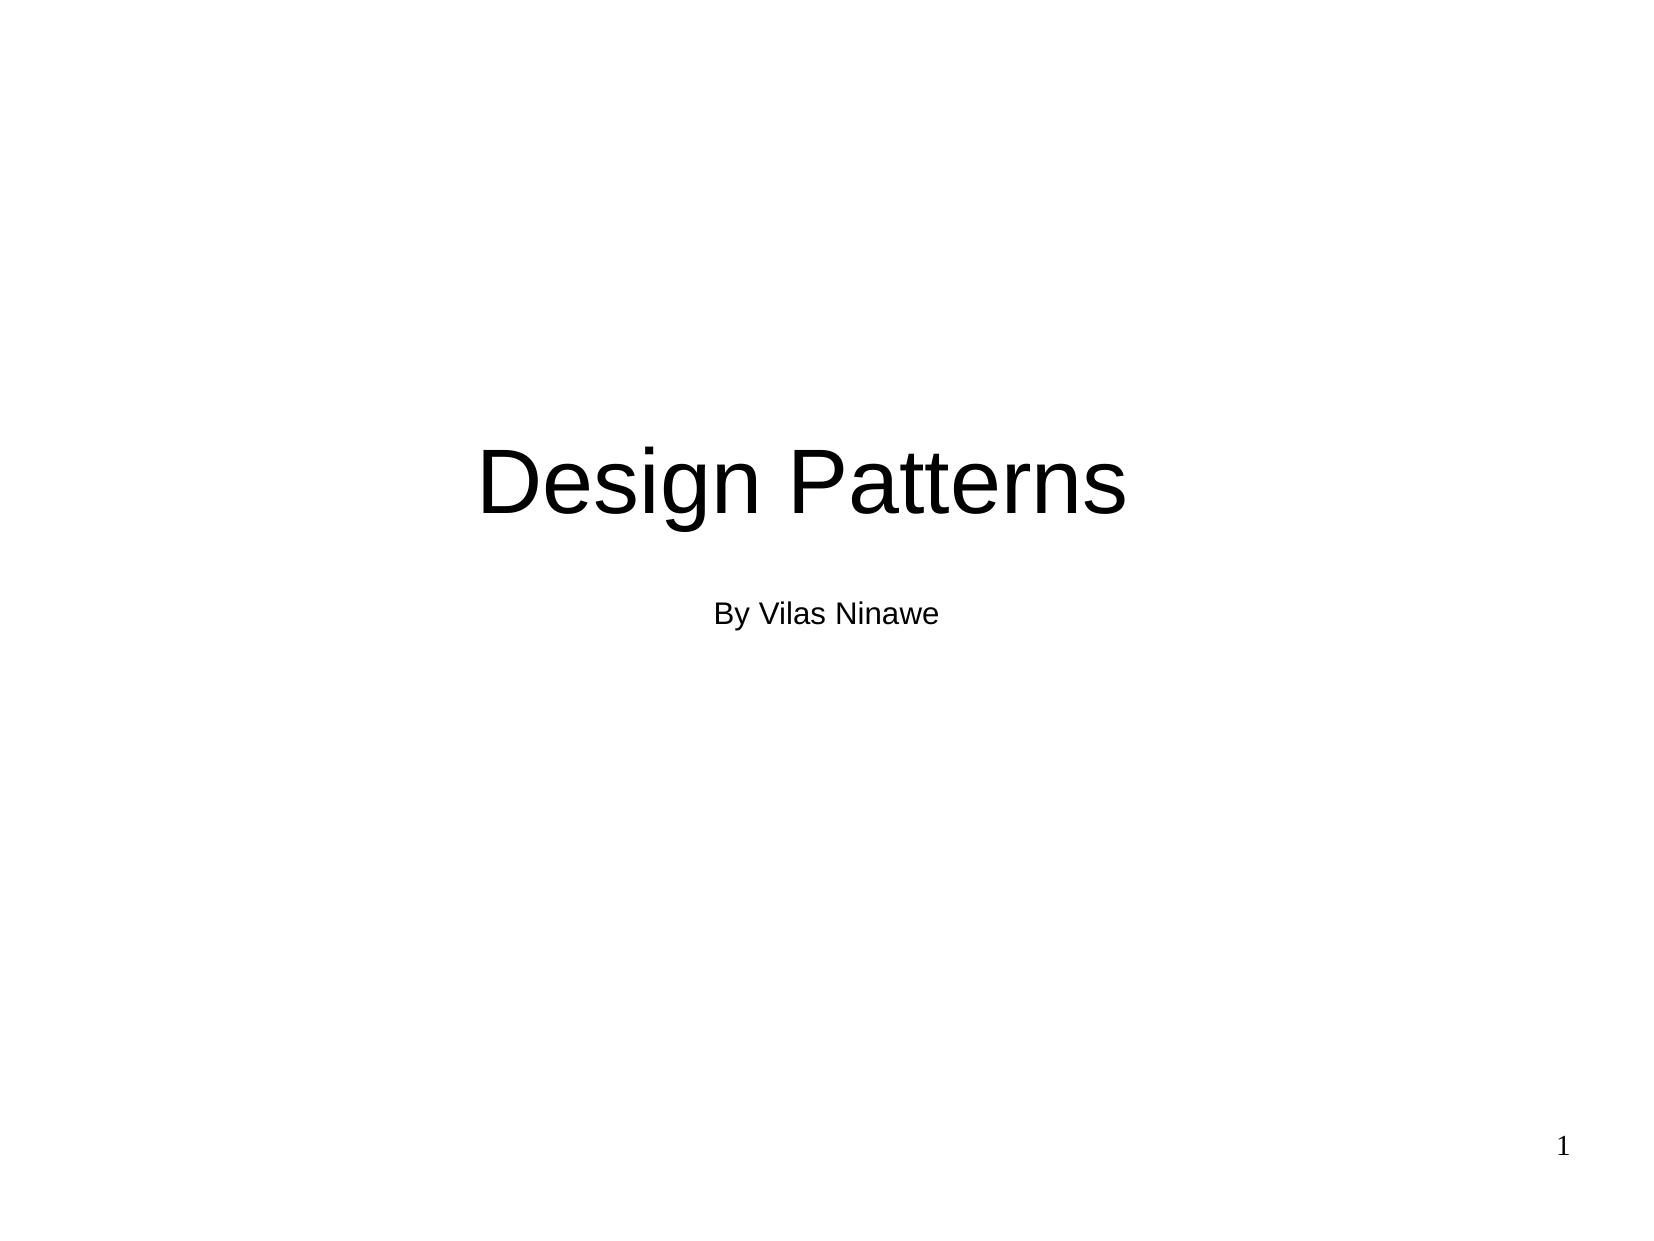

# Design Patterns
By Vilas Ninawe
1